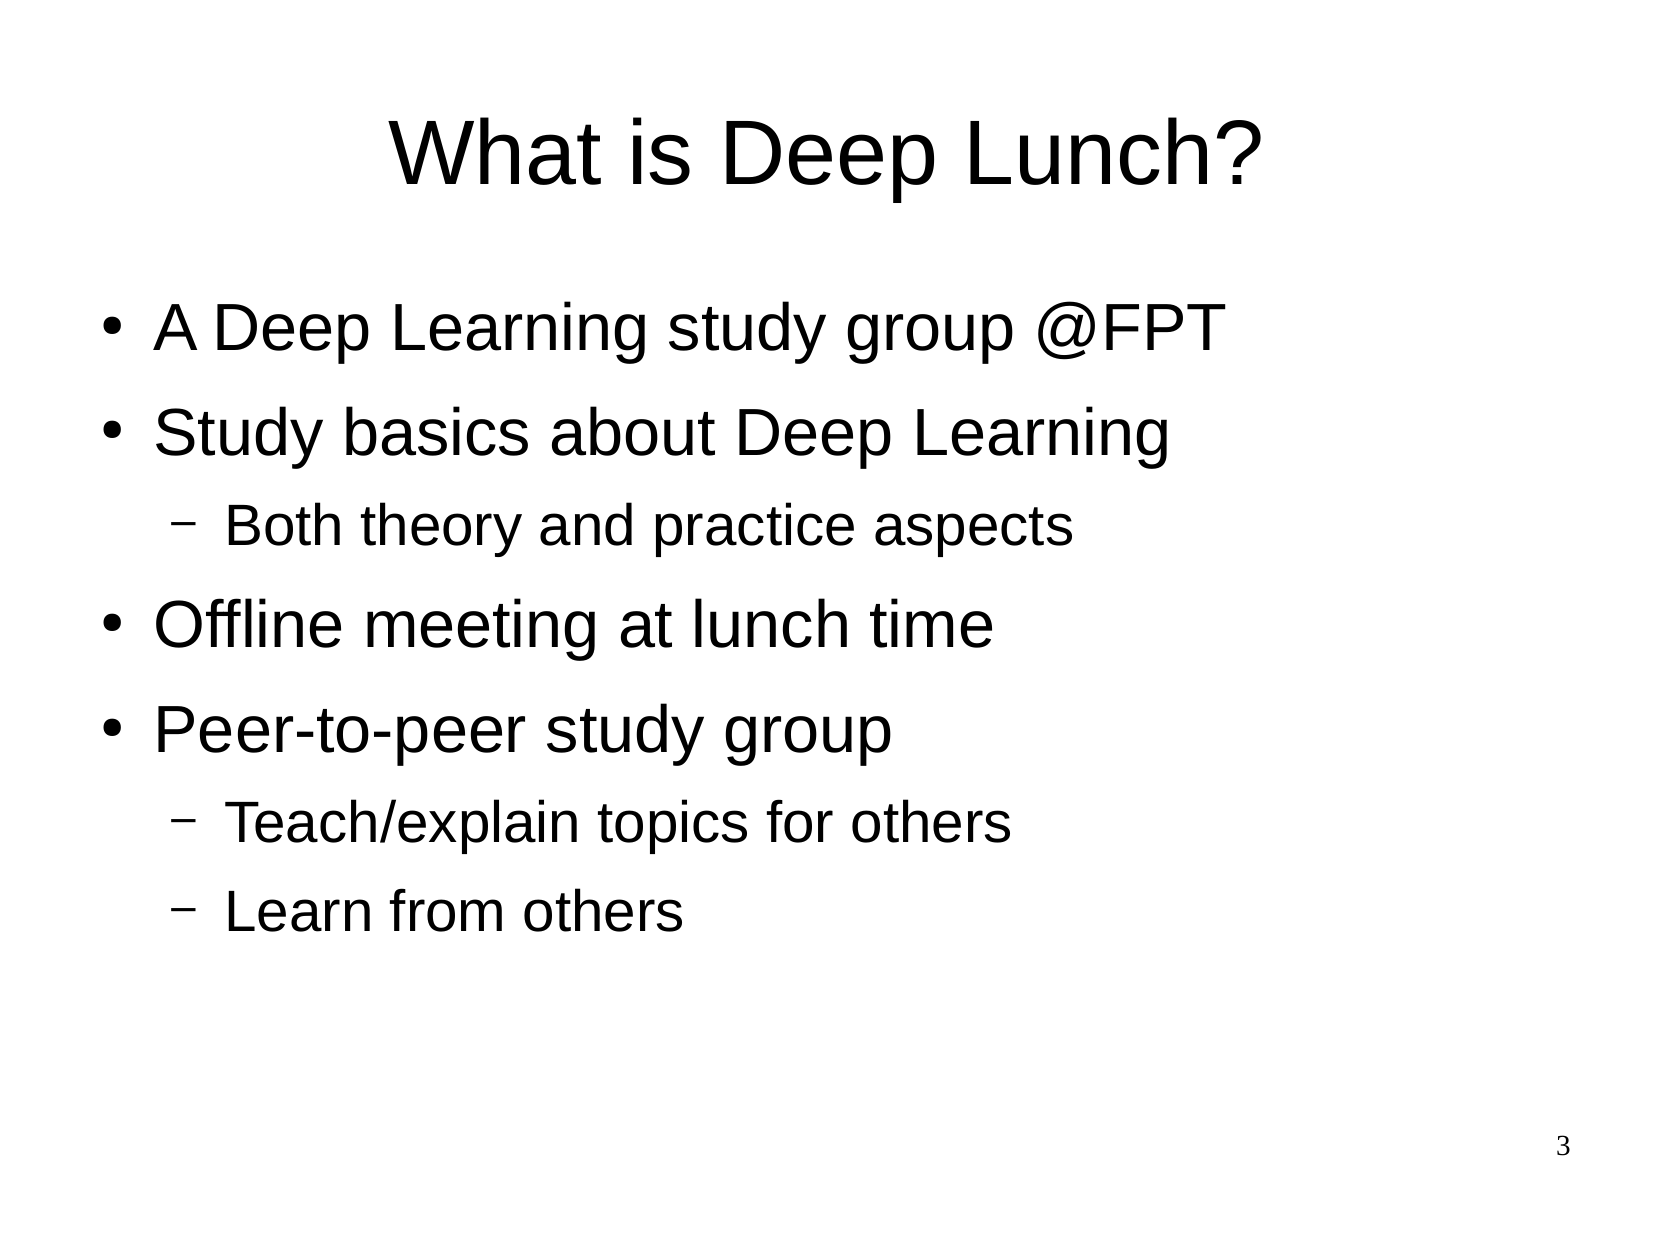

# What is Deep Lunch?
A Deep Learning study group @FPT
Study basics about Deep Learning
Both theory and practice aspects
Offline meeting at lunch time
Peer-to-peer study group
Teach/explain topics for others
Learn from others
3